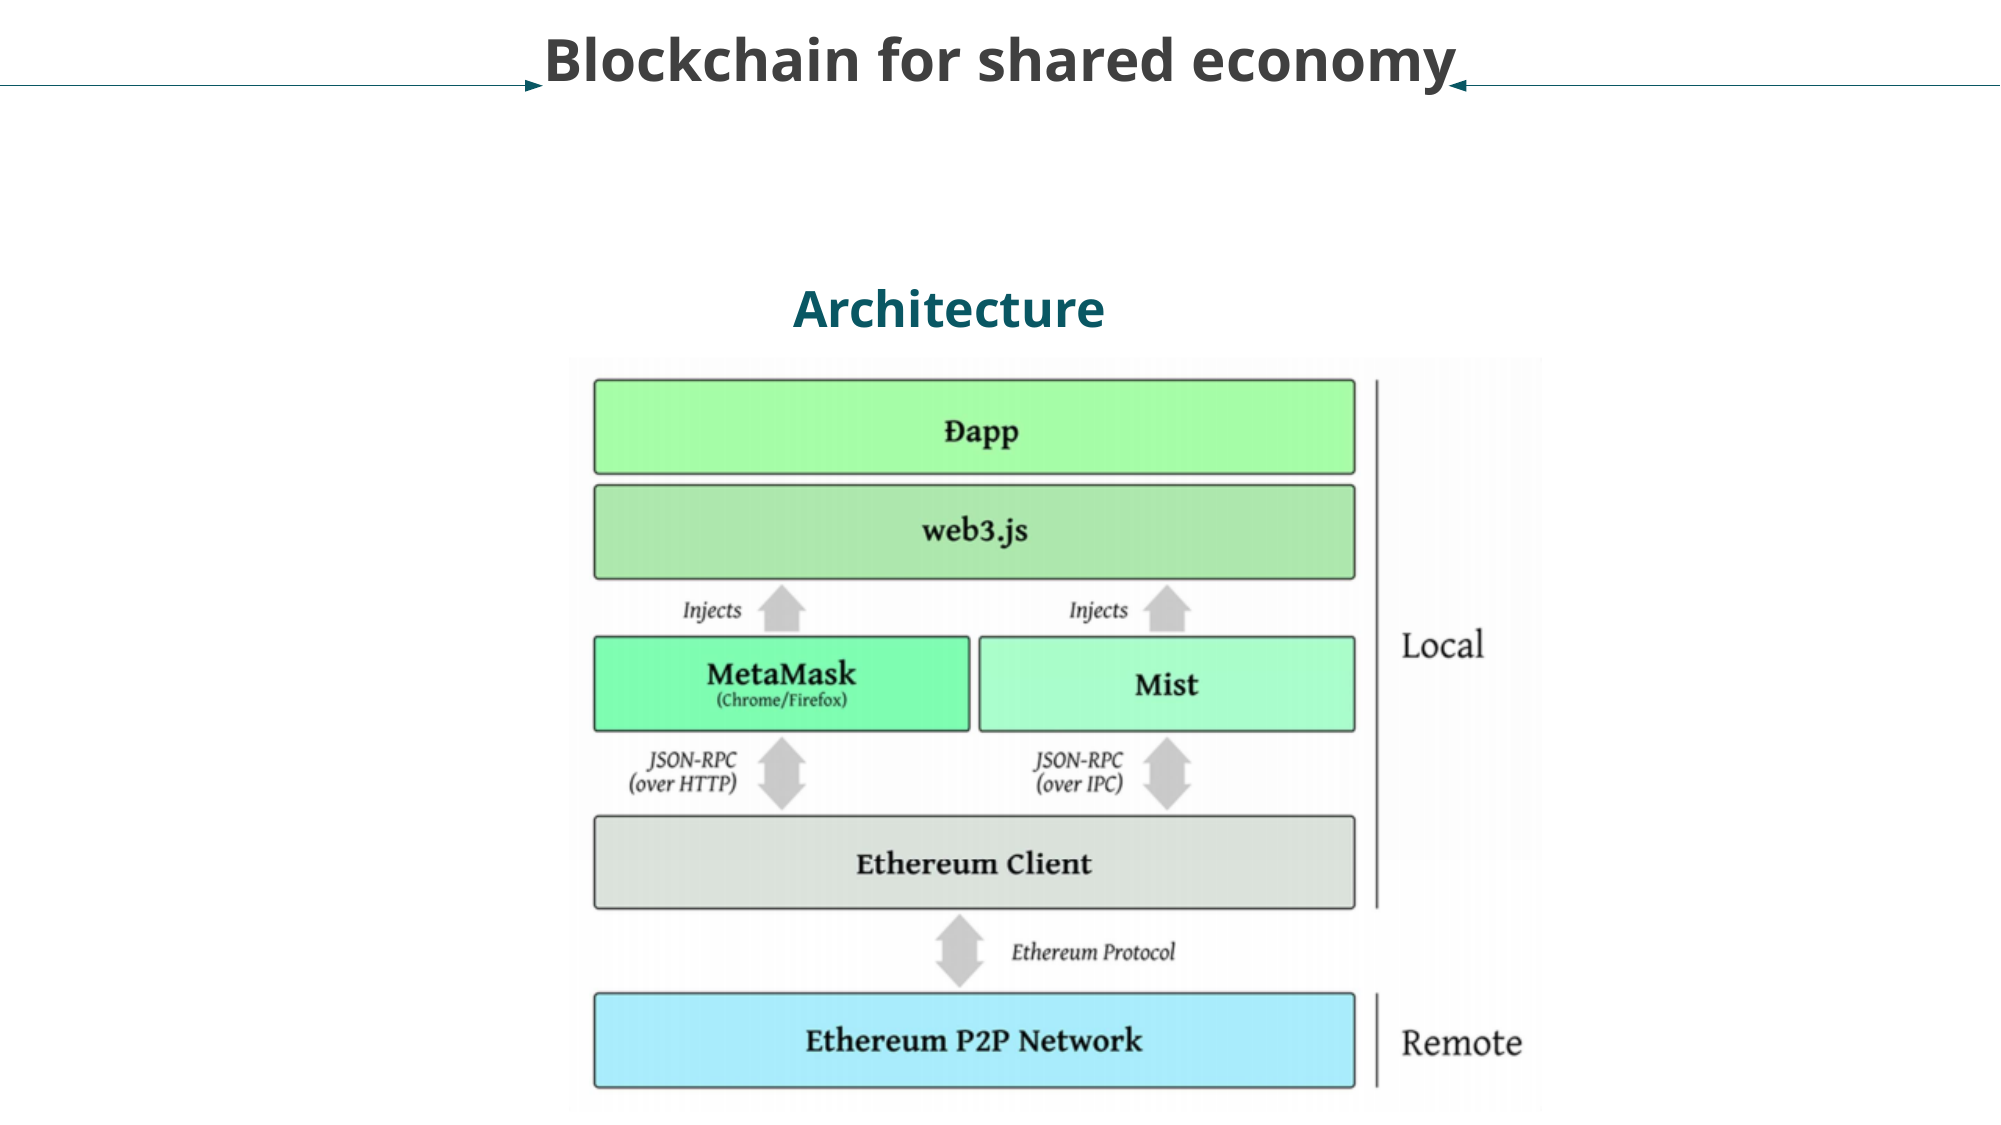

Blockchain for shared economy
# Project analysis slide 2
Architecture